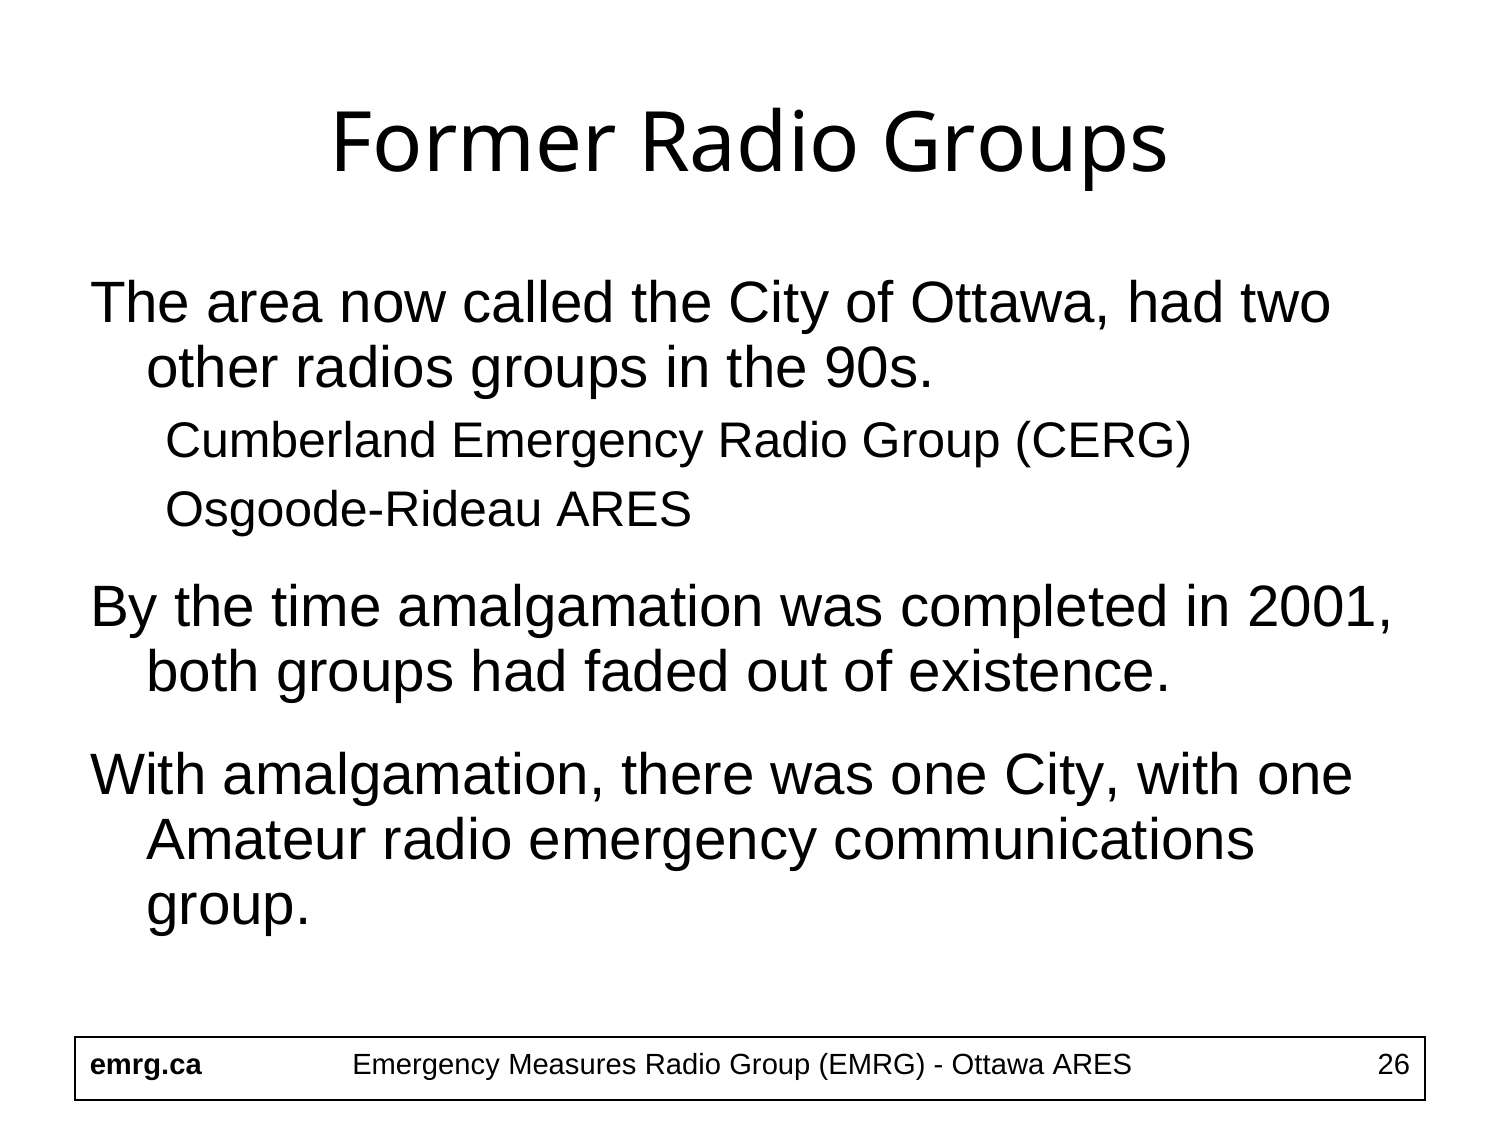

# Former Radio Groups
The area now called the City of Ottawa, had two other radios groups in the 90s.
Cumberland Emergency Radio Group (CERG)
Osgoode-Rideau ARES
By the time amalgamation was completed in 2001, both groups had faded out of existence.
With amalgamation, there was one City, with one Amateur radio emergency communications group.
Emergency Measures Radio Group (EMRG) - Ottawa ARES